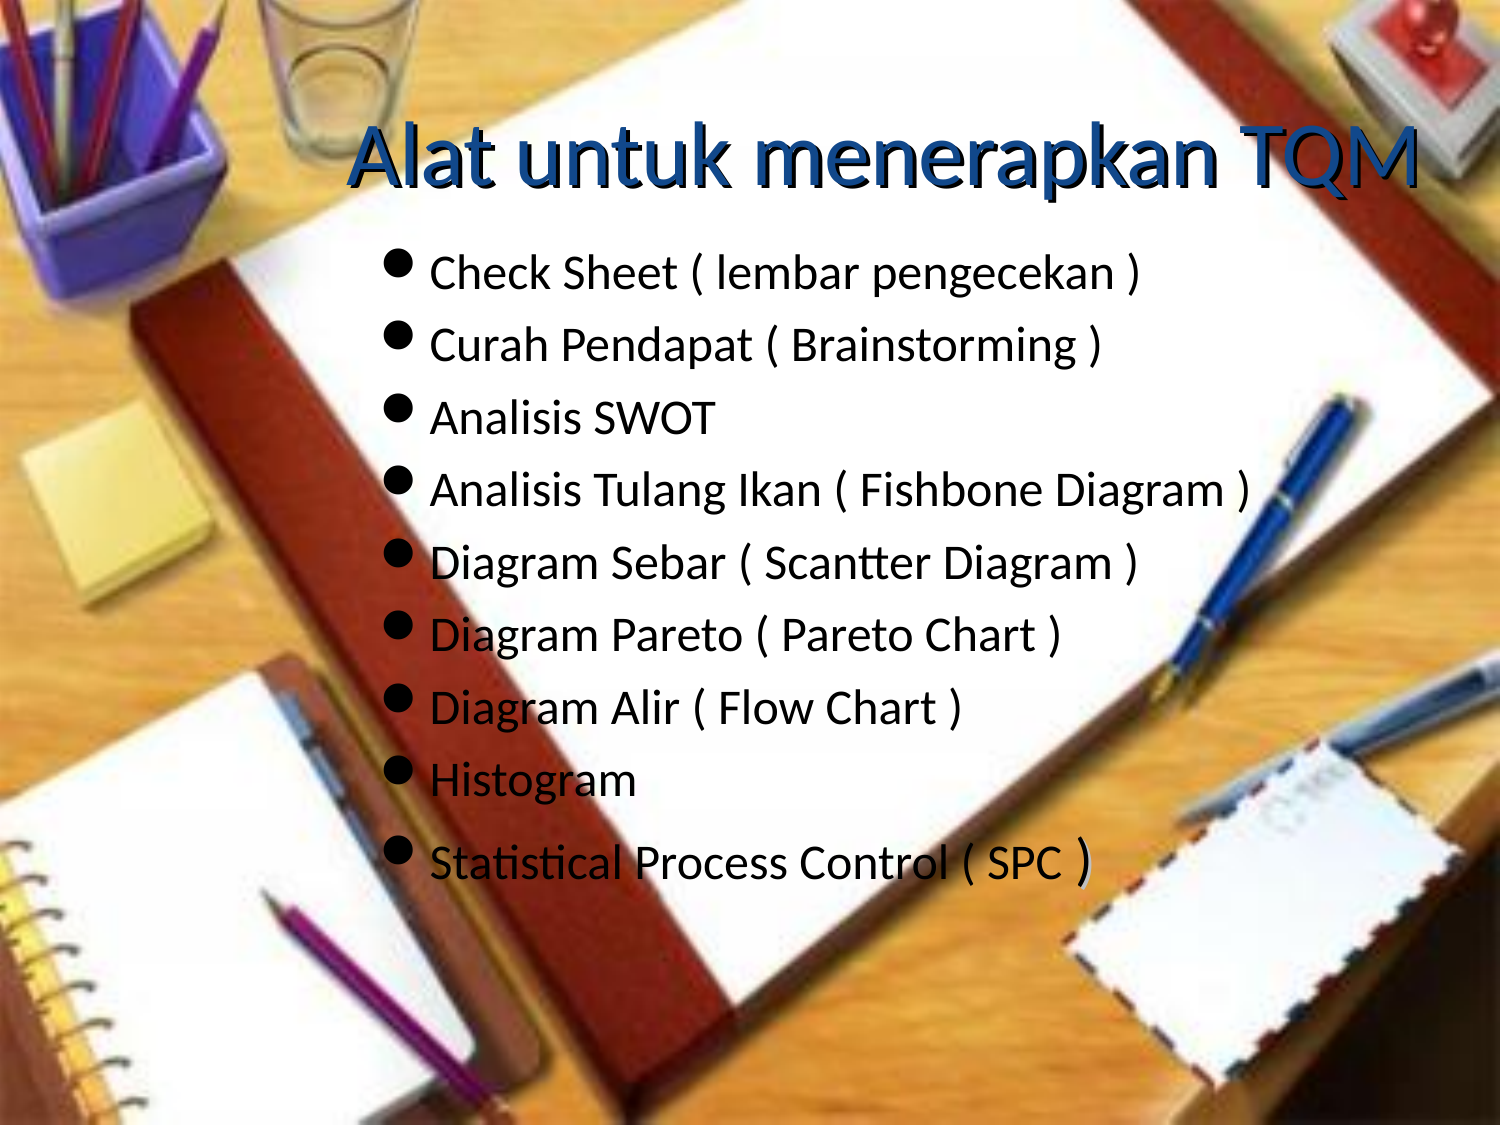

# Alat untuk menerapkan TQM
Check Sheet ( lembar pengecekan )
Curah Pendapat ( Brainstorming )
Analisis SWOT
Analisis Tulang Ikan ( Fishbone Diagram )
Diagram Sebar ( Scantter Diagram )
Diagram Pareto ( Pareto Chart )
Diagram Alir ( Flow Chart )
Histogram
Statistical Process Control ( SPC )